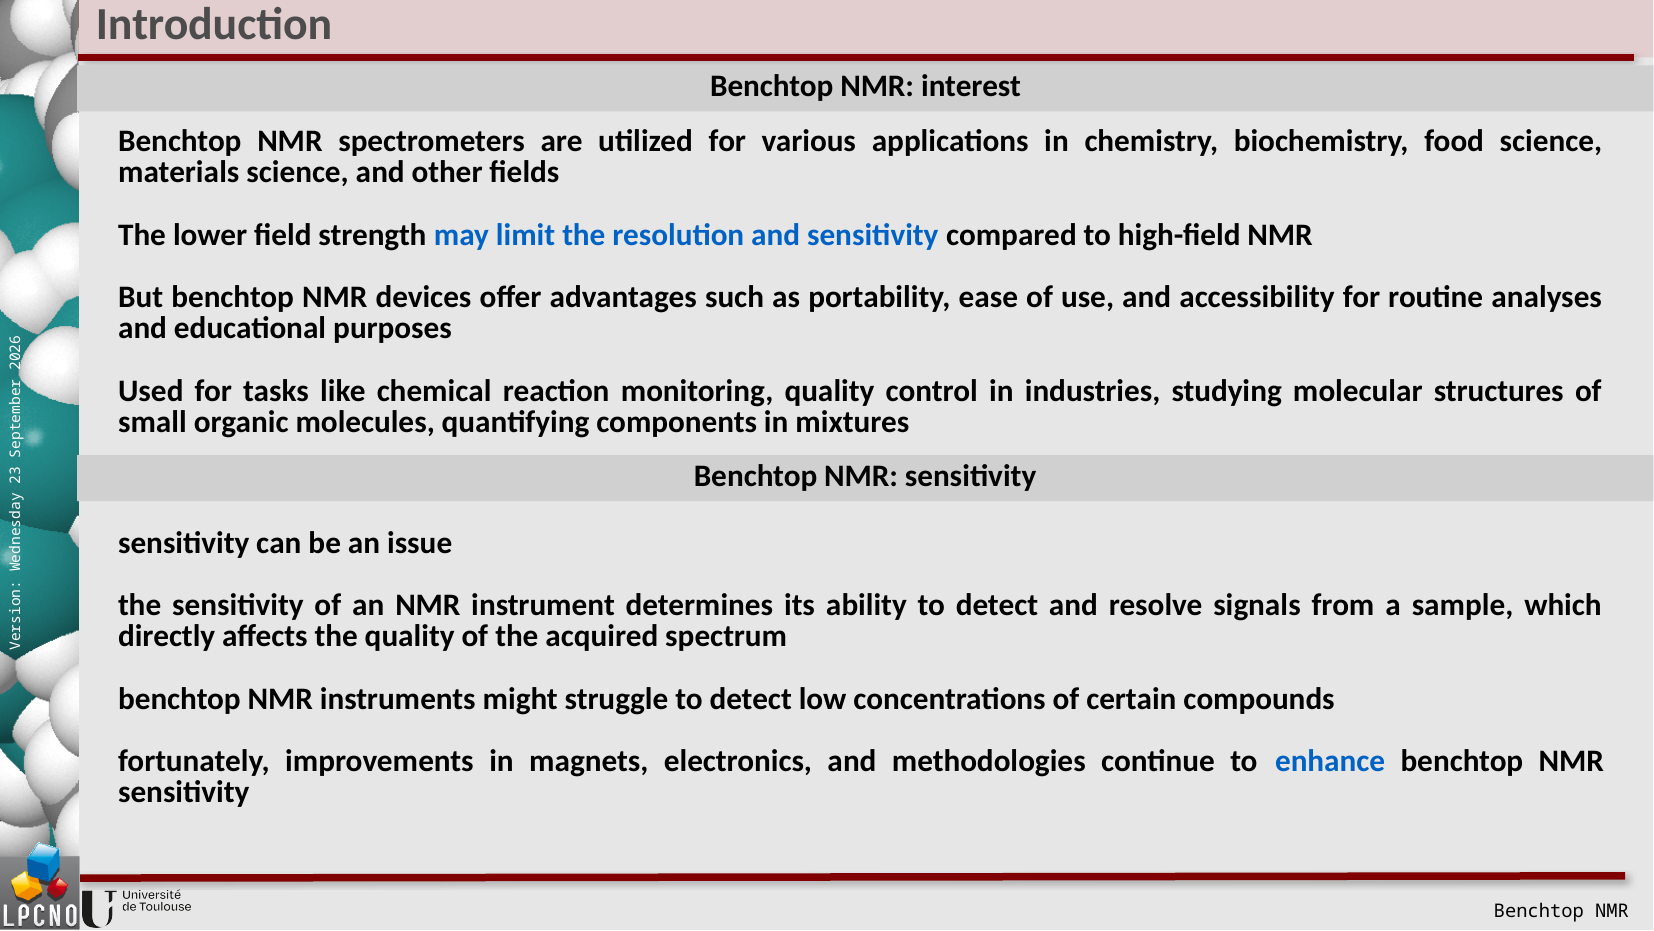

# Introduction
Benchtop NMR: interest
Benchtop NMR spectrometers are utilized for various applications in chemistry, biochemistry, food science, materials science, and other fields
The lower field strength may limit the resolution and sensitivity compared to high-field NMR
But benchtop NMR devices offer advantages such as portability, ease of use, and accessibility for routine analyses and educational purposes
Used for tasks like chemical reaction monitoring, quality control in industries, studying molecular structures of small organic molecules, quantifying components in mixtures
Benchtop NMR: sensitivity
sensitivity can be an issue
the sensitivity of an NMR instrument determines its ability to detect and resolve signals from a sample, which directly affects the quality of the acquired spectrum
benchtop NMR instruments might struggle to detect low concentrations of certain compounds
fortunately, improvements in magnets, electronics, and methodologies continue to enhance benchtop NMR sensitivity